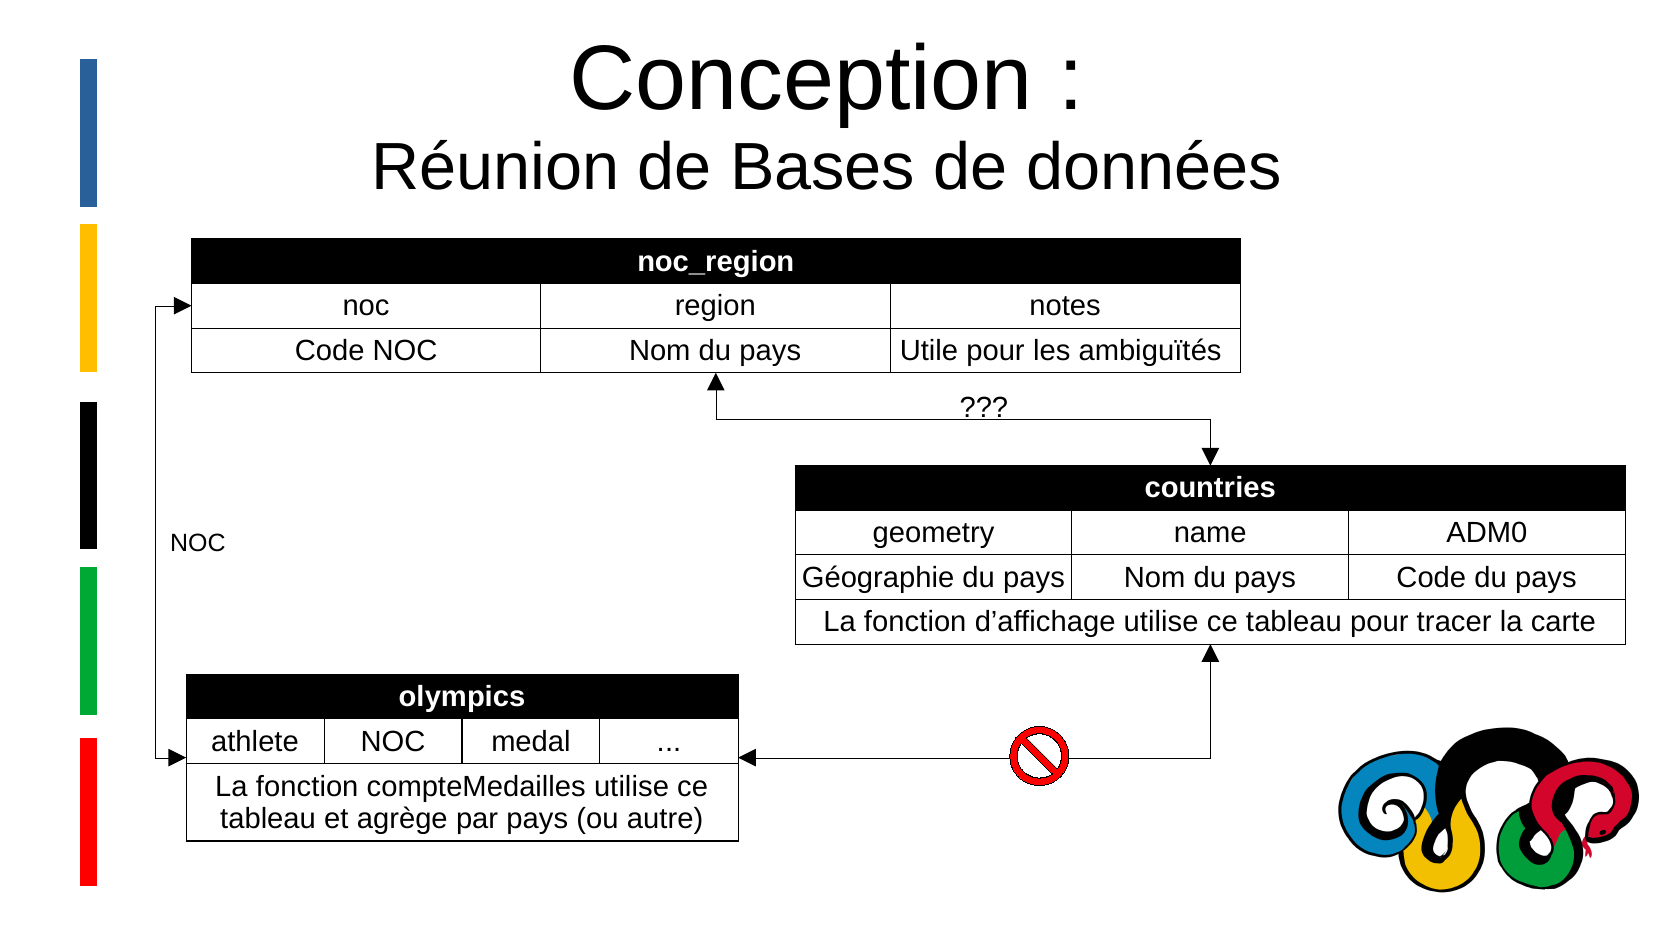

# Conception : Réunion de Bases de données
| noc\_region | | |
| --- | --- | --- |
| noc | region | notes |
| Code NOC | Nom du pays | Utile pour les ambiguïtés |
???
| countries | | |
| --- | --- | --- |
| geometry | name | ADM0 |
| Géographie du pays | Nom du pays | Code du pays |
| La fonction d’affichage utilise ce tableau pour tracer la carte | | |
NOC
| olympics | | | |
| --- | --- | --- | --- |
| athlete | NOC | medal | ... |
| La fonction compteMedailles utilise ce tableau et agrège par pays (ou autre) | | | |